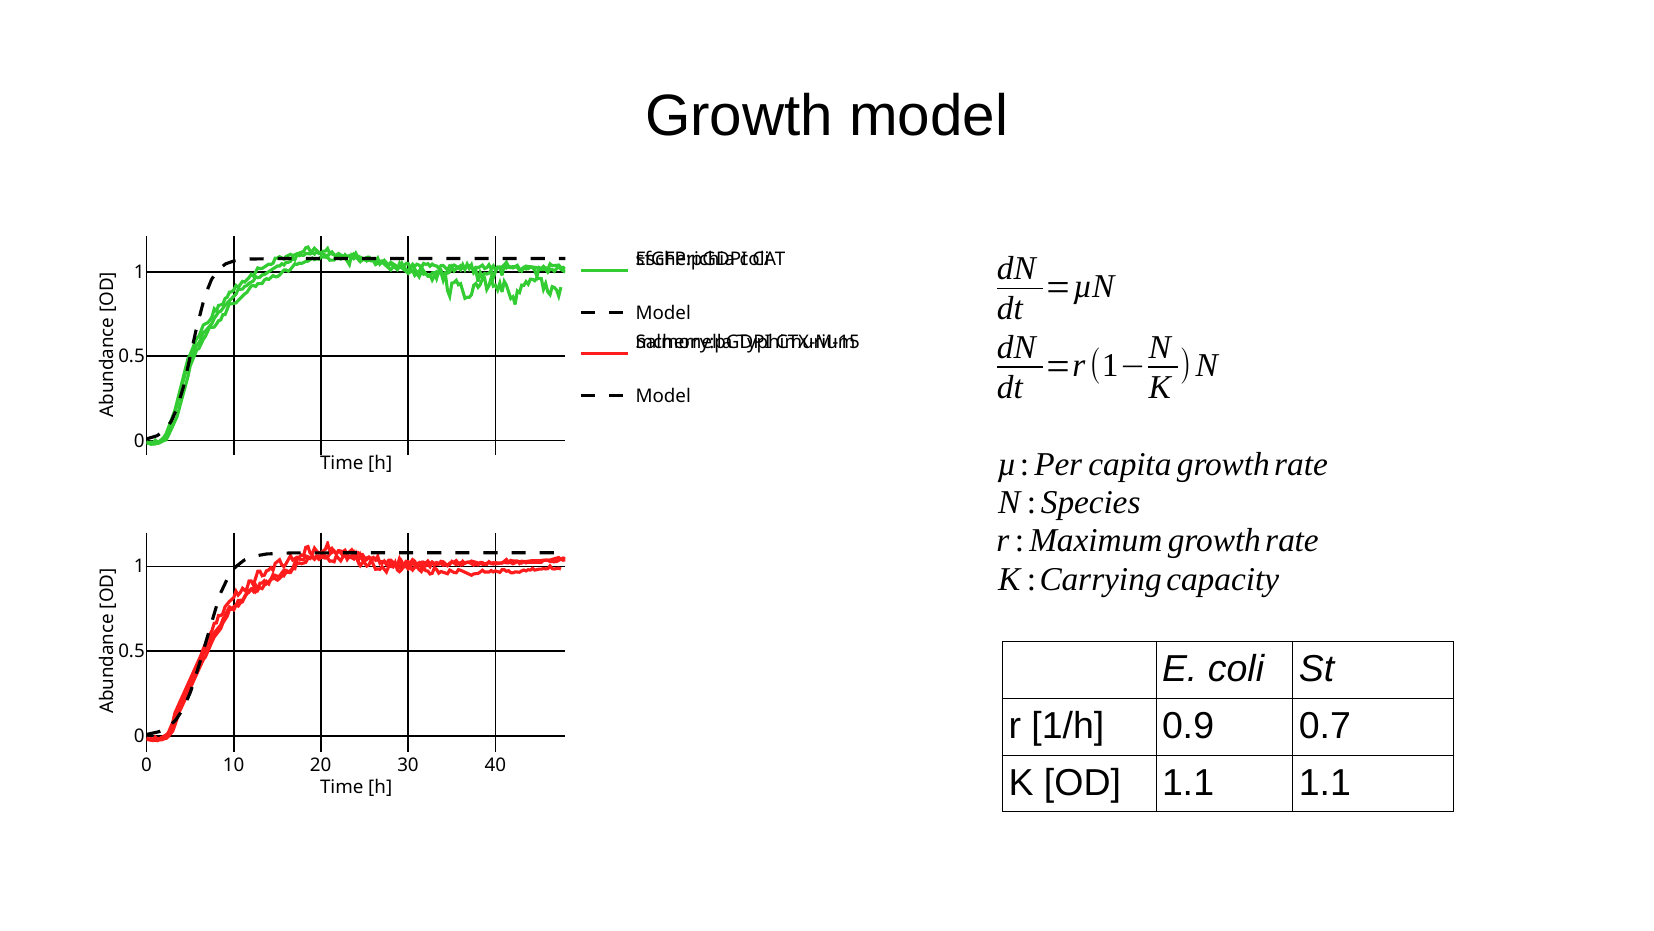

# Growth model
| | E. coli | St |
| --- | --- | --- |
| r [1/h] | 0.9 | 0.7 |
| K [OD] | 1.1 | 1.1 |